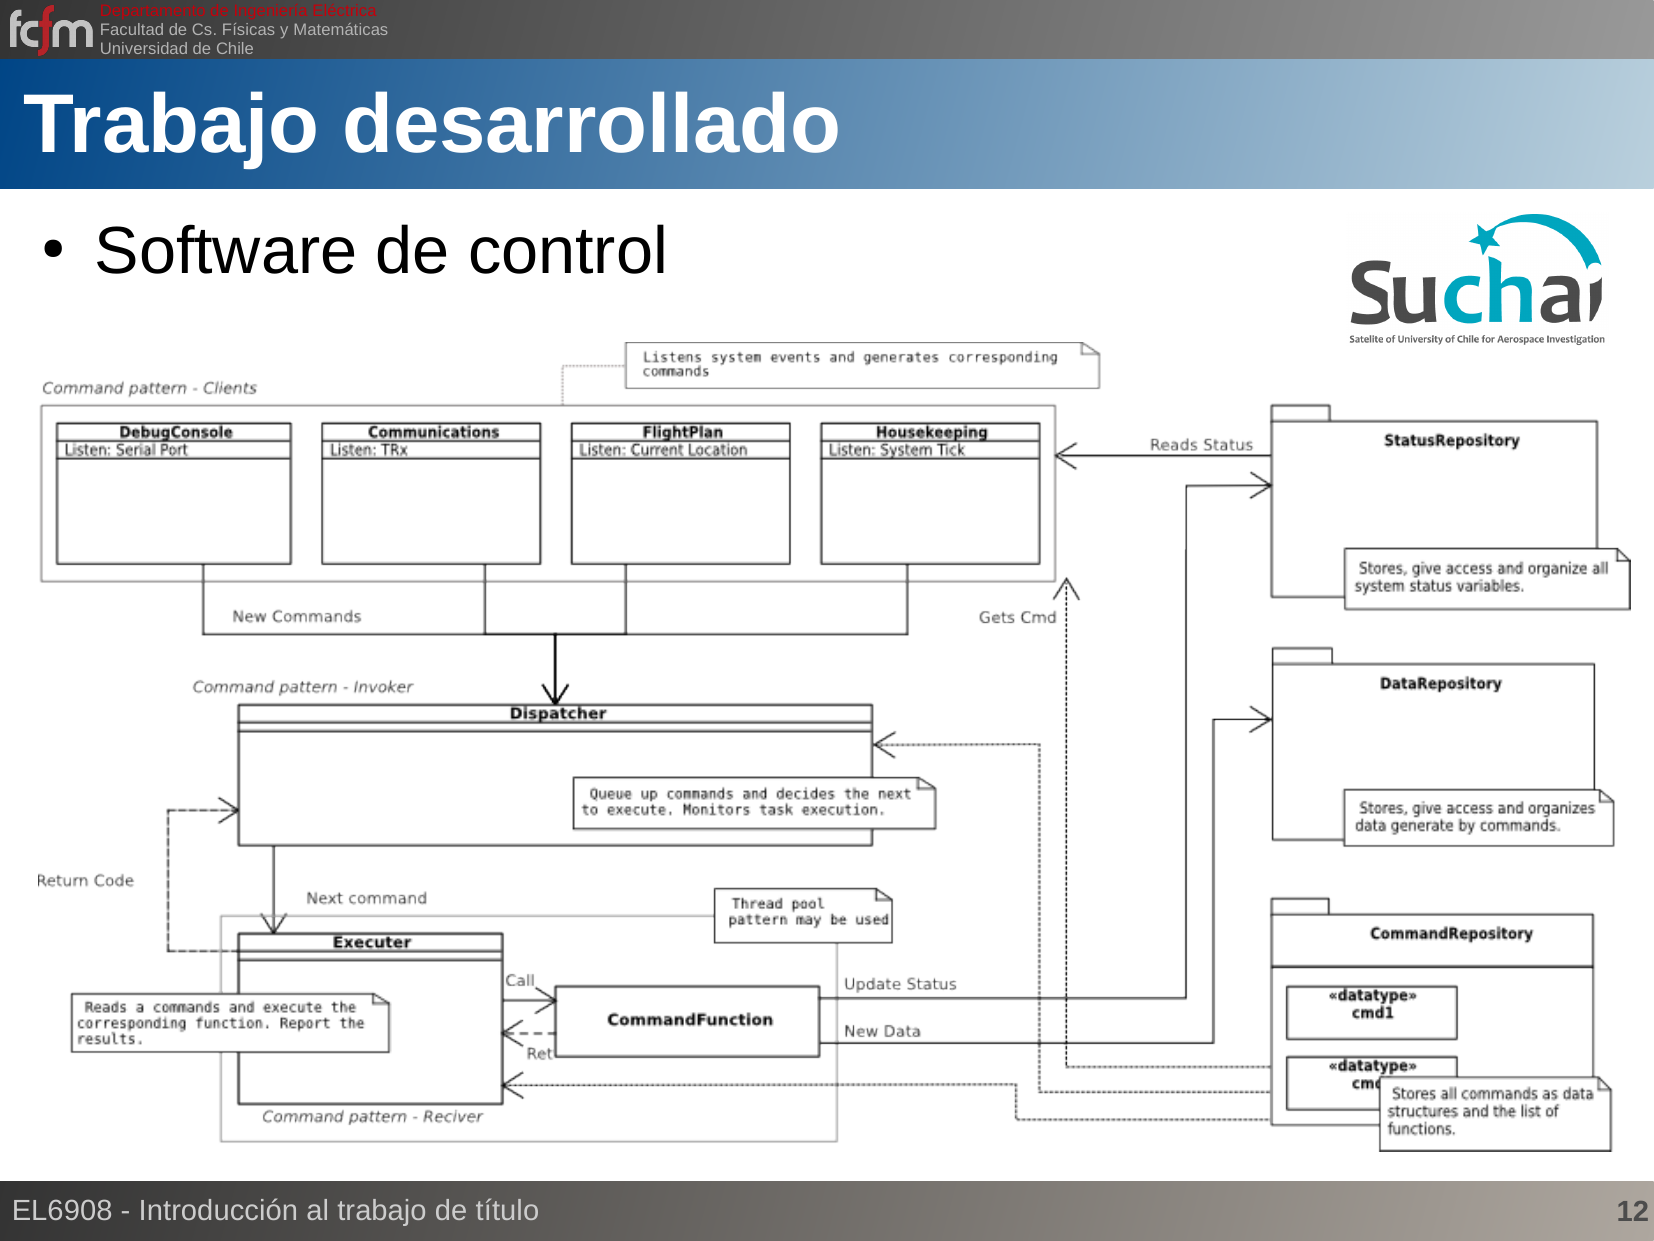

Trabajo desarrollado
# Software de control
EL6908 - Introducción al trabajo de título
12